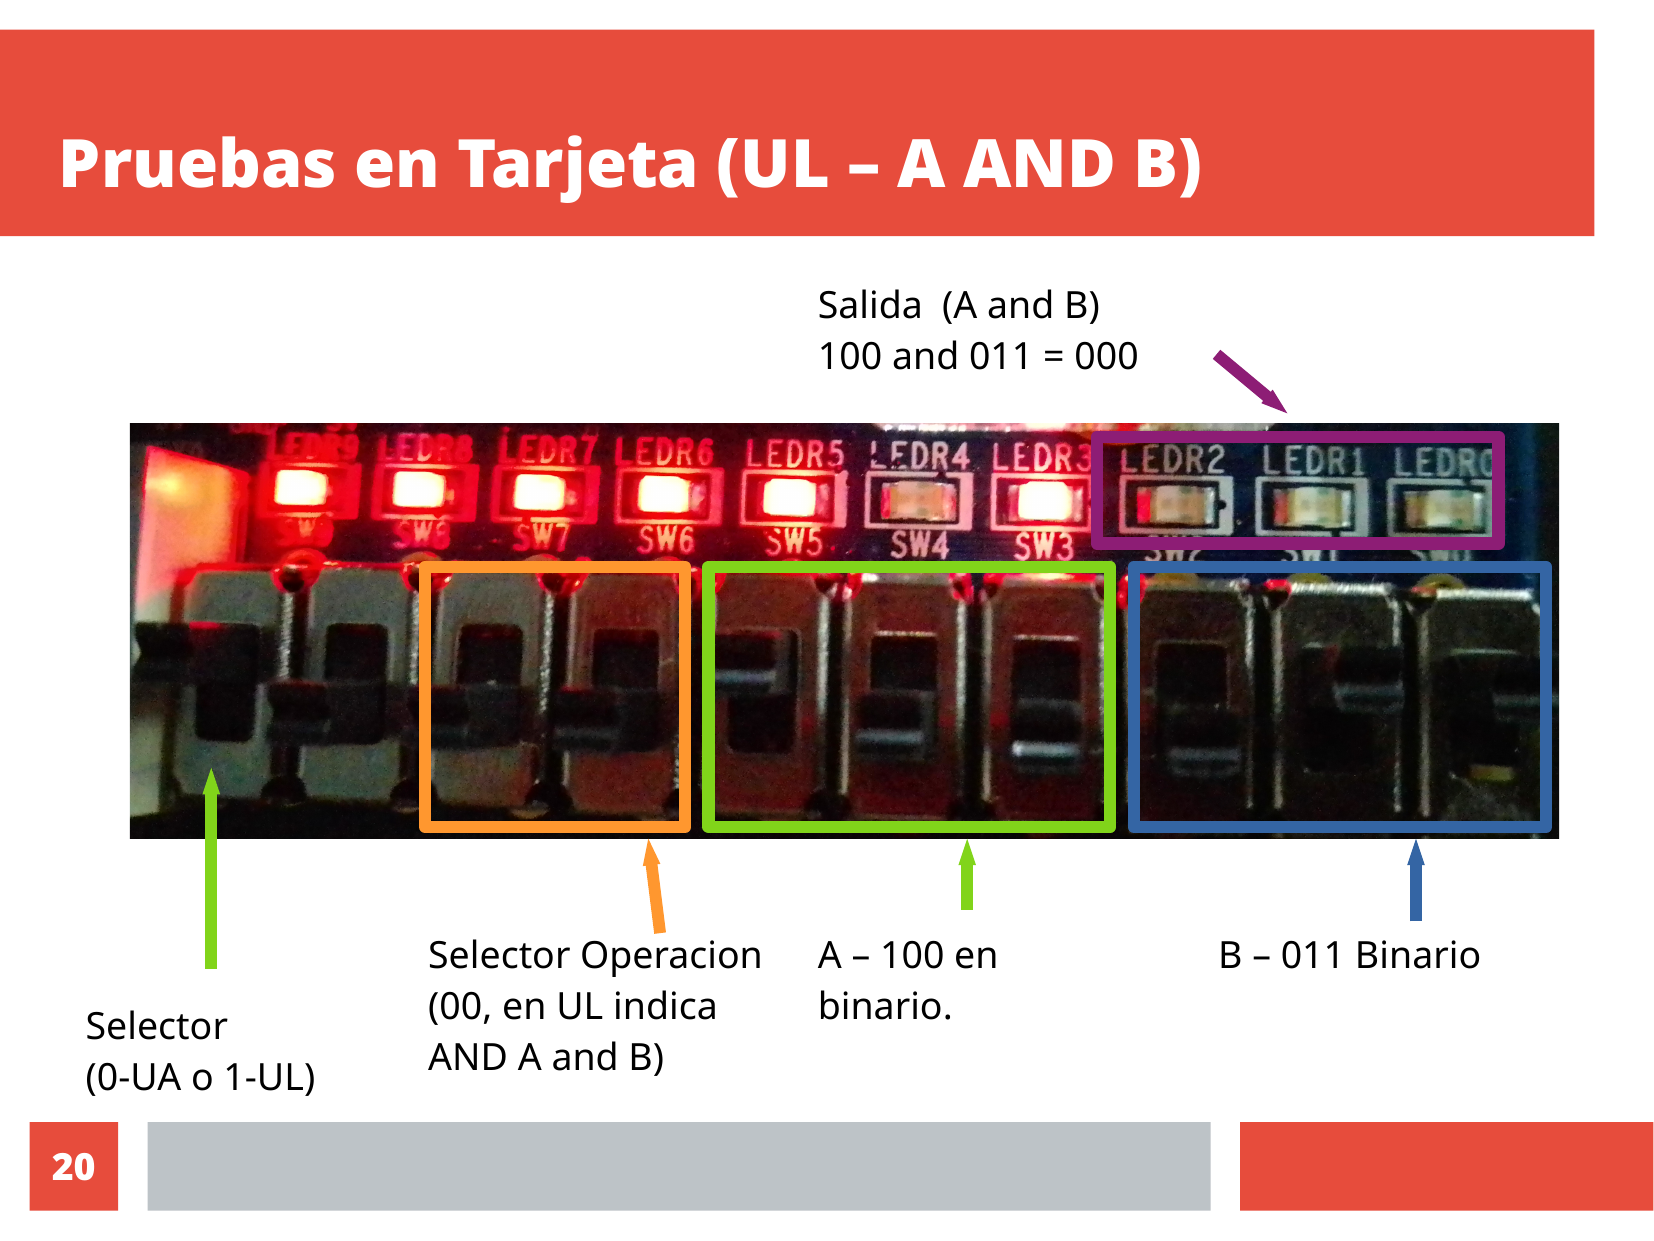

# Pruebas en Tarjeta (UL – A AND B)
Salida (A and B)
100 and 011 = 000
Selector Operacion
(00, en UL indica AND A and B)
A – 100 en binario.
B – 011 Binario
Selector
(0-UA o 1-UL)
20